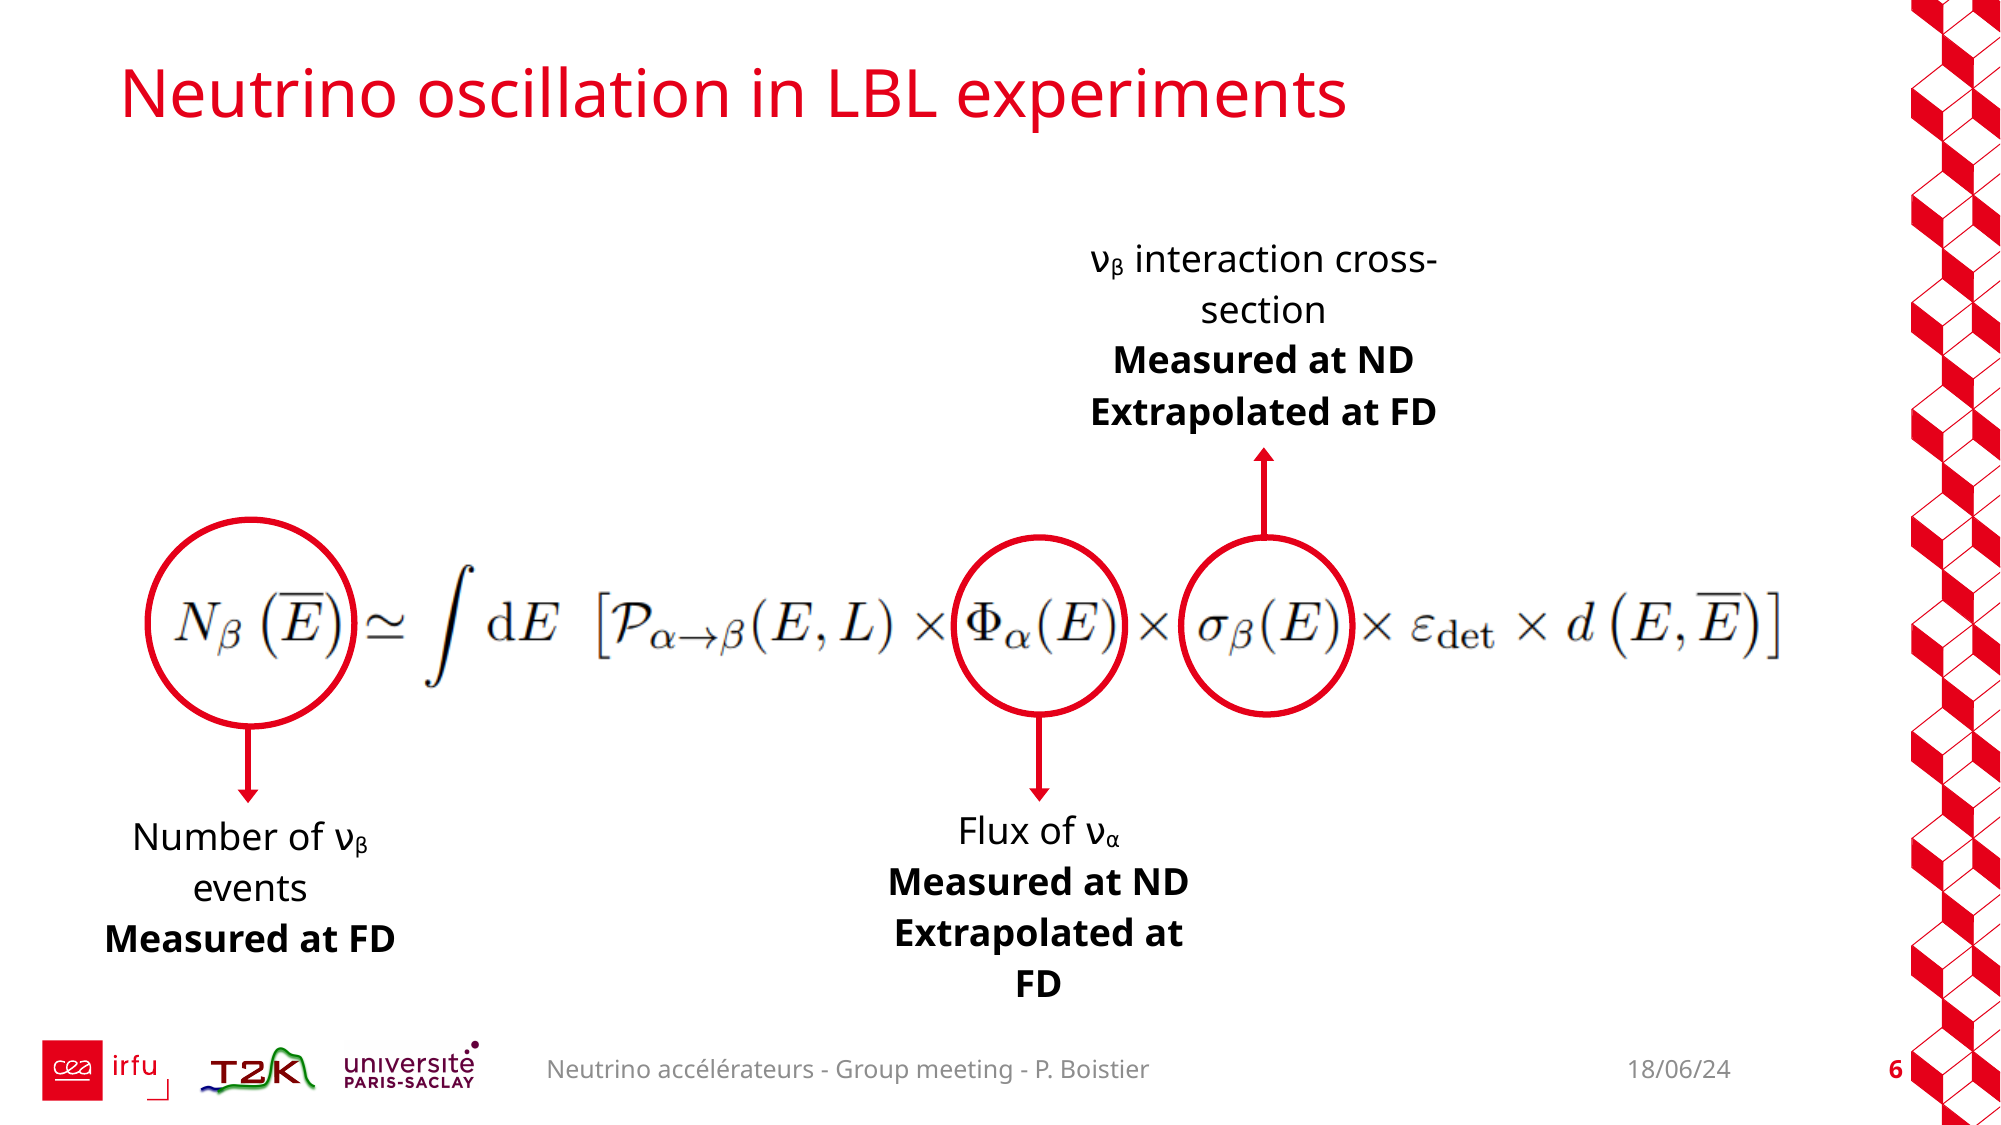

# Neutrino oscillation in LBL experiments
νβ interaction cross-section
Measured at ND
Extrapolated at FD
Flux of να
Measured at ND
Extrapolated at FD
Number of νβ events
Measured at FD
Neutrino accélérateurs - Group meeting - P. Boistier
18/06/24
6